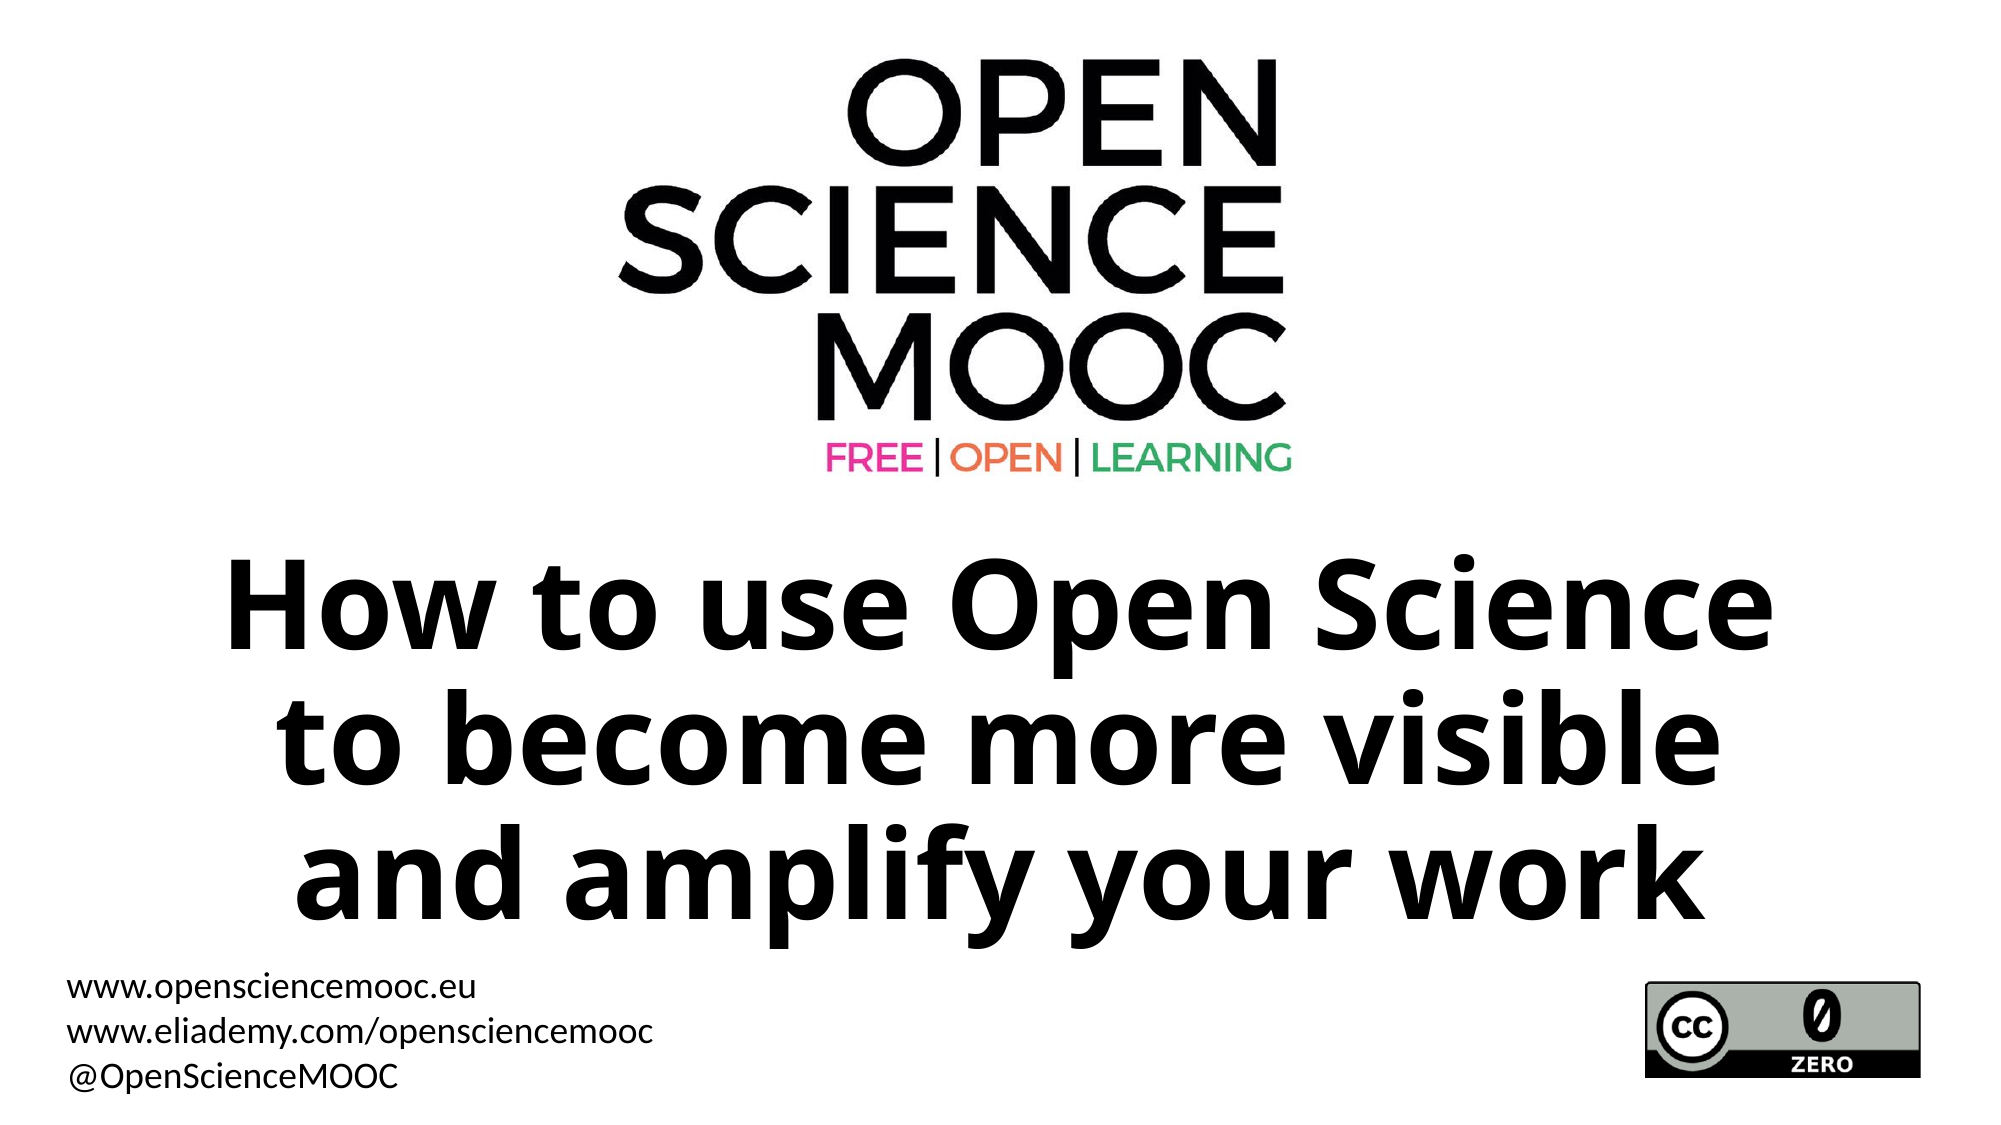

# How to use Open Science to become more visible and amplify your work
www.opensciencemooc.eu
www.eliademy.com/opensciencemooc
@OpenScienceMOOC